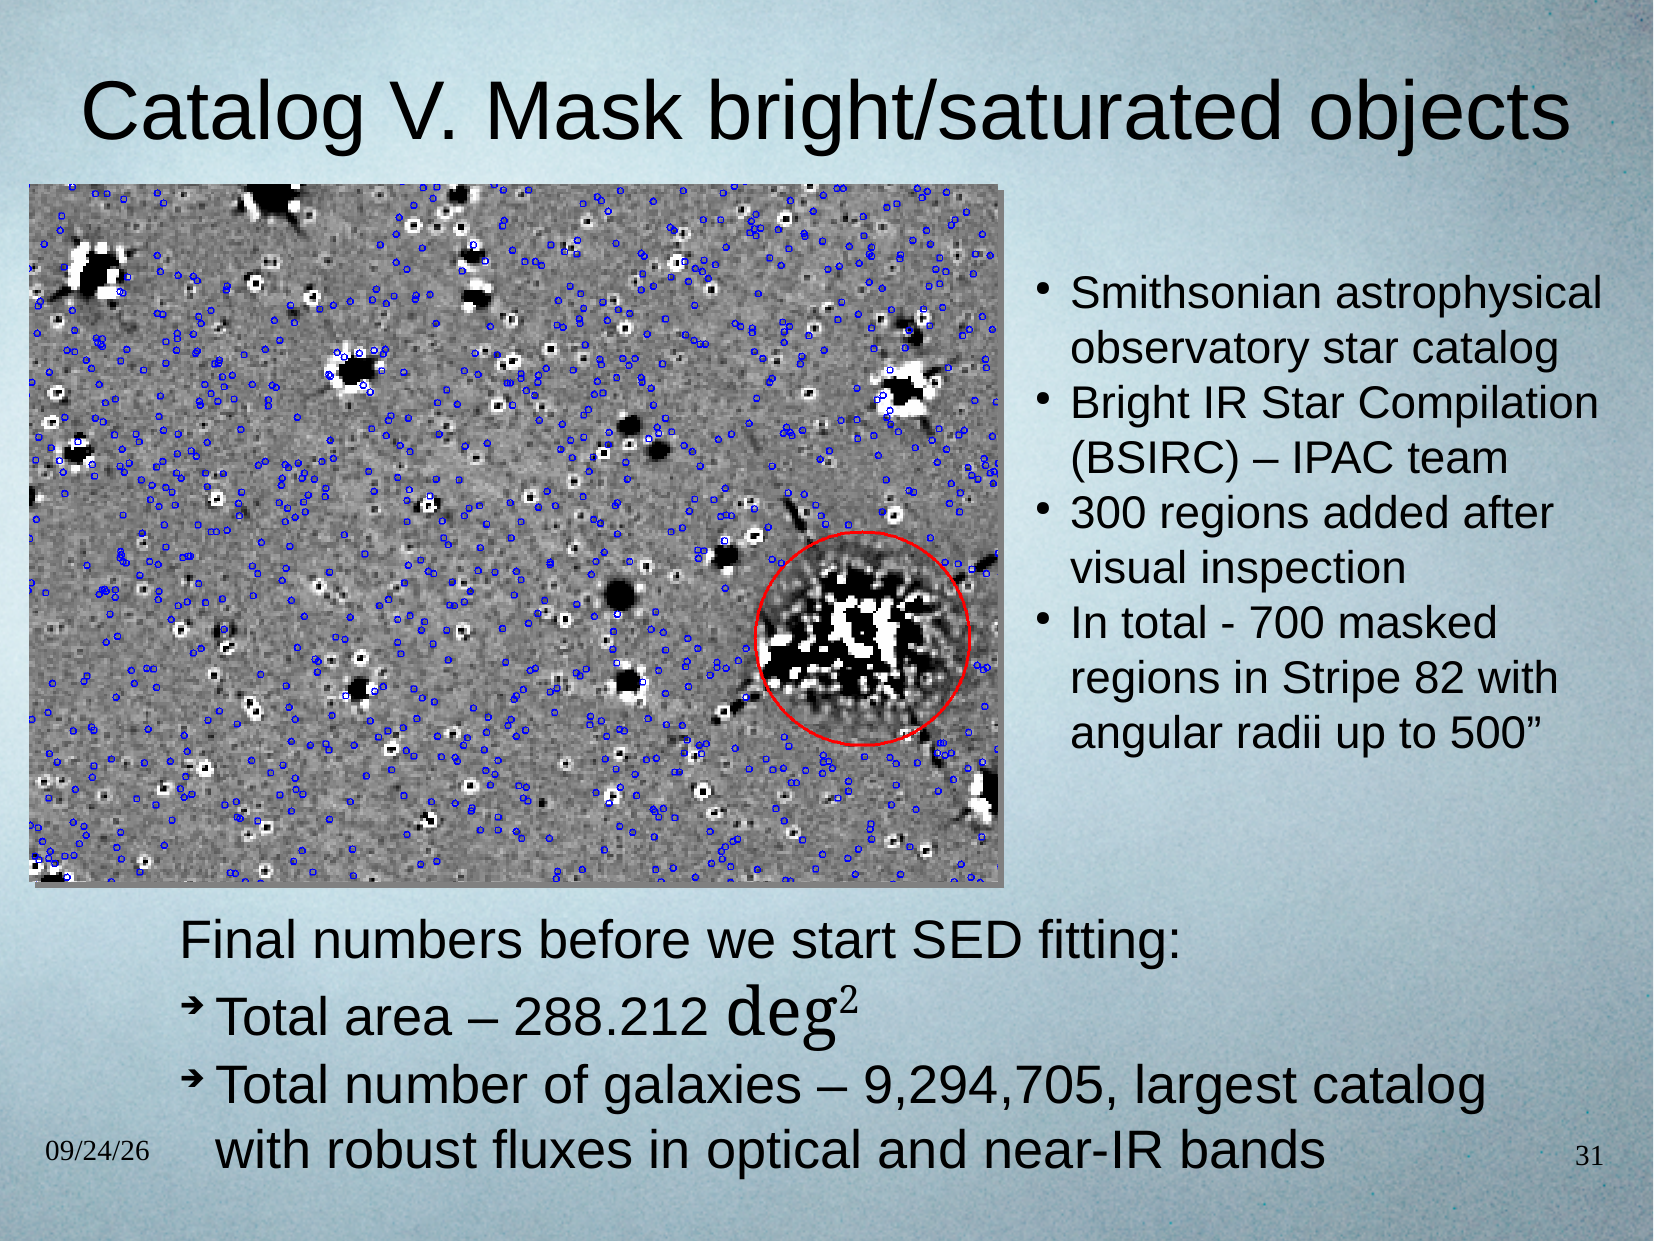

Catalog V. Mask bright/saturated objects
Smithsonian astrophysical observatory star catalog
Bright IR Star Compilation (BSIRC) – IPAC team
300 regions added after visual inspection
In total - 700 masked regions in Stripe 82 with angular radii up to 500”
Final numbers before we start SED fitting:
Total area – 288.212 deg2
Total number of galaxies – 9,294,705, largest catalog with robust fluxes in optical and near-IR bands
31